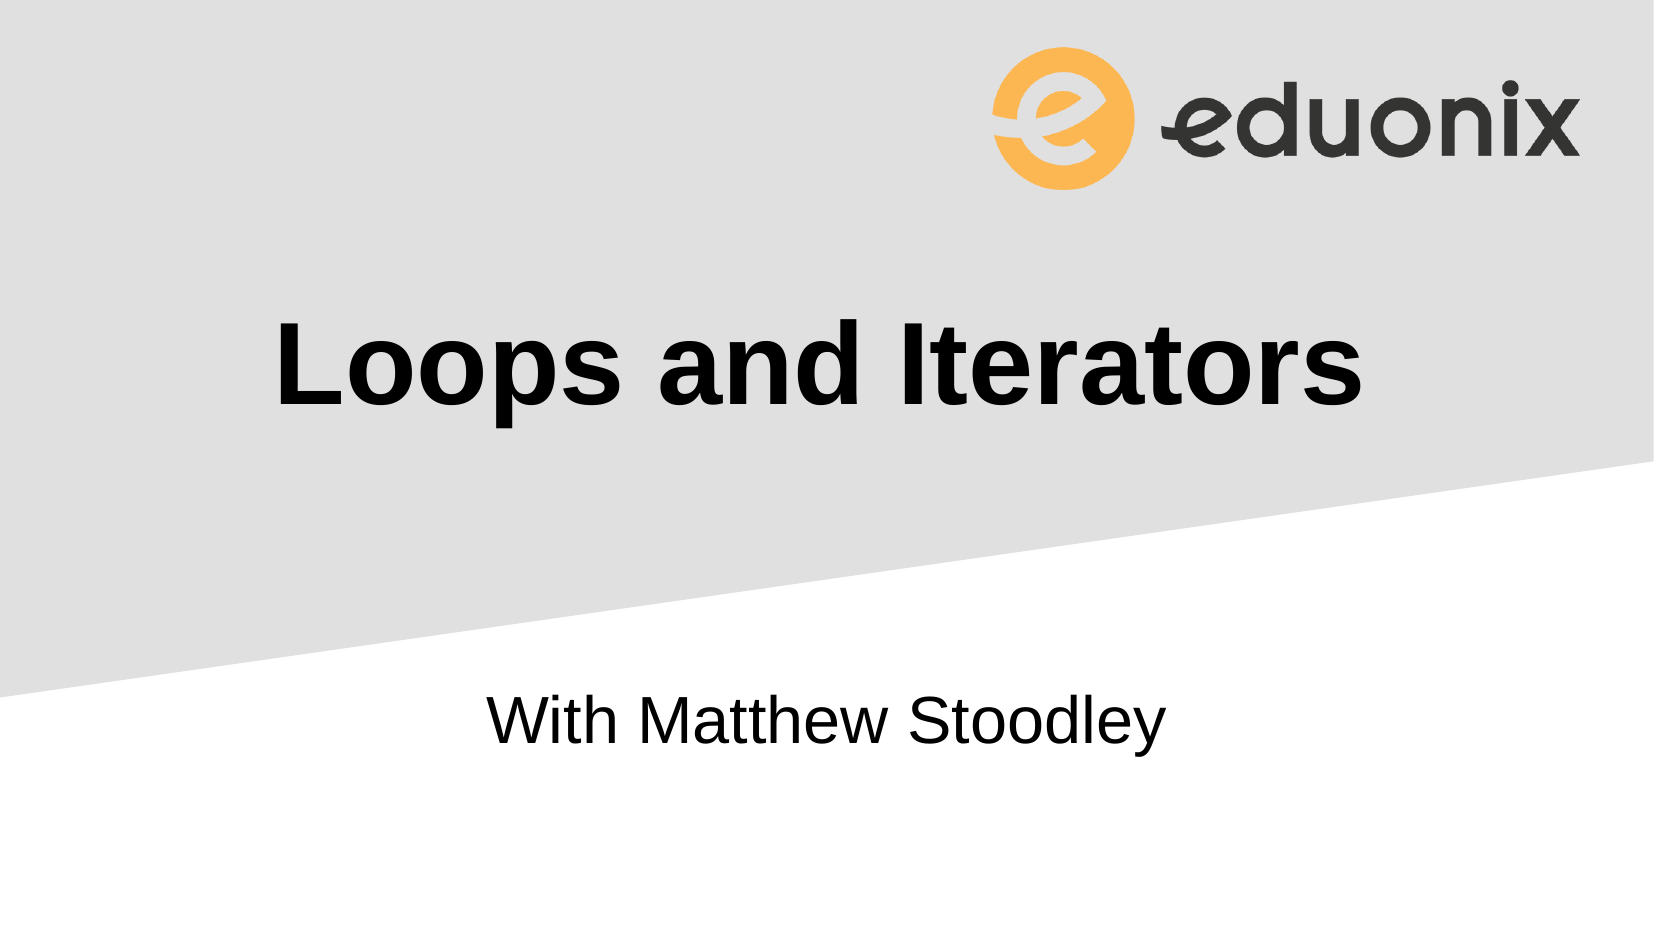

# Loops and Iterators
With Matthew Stoodley